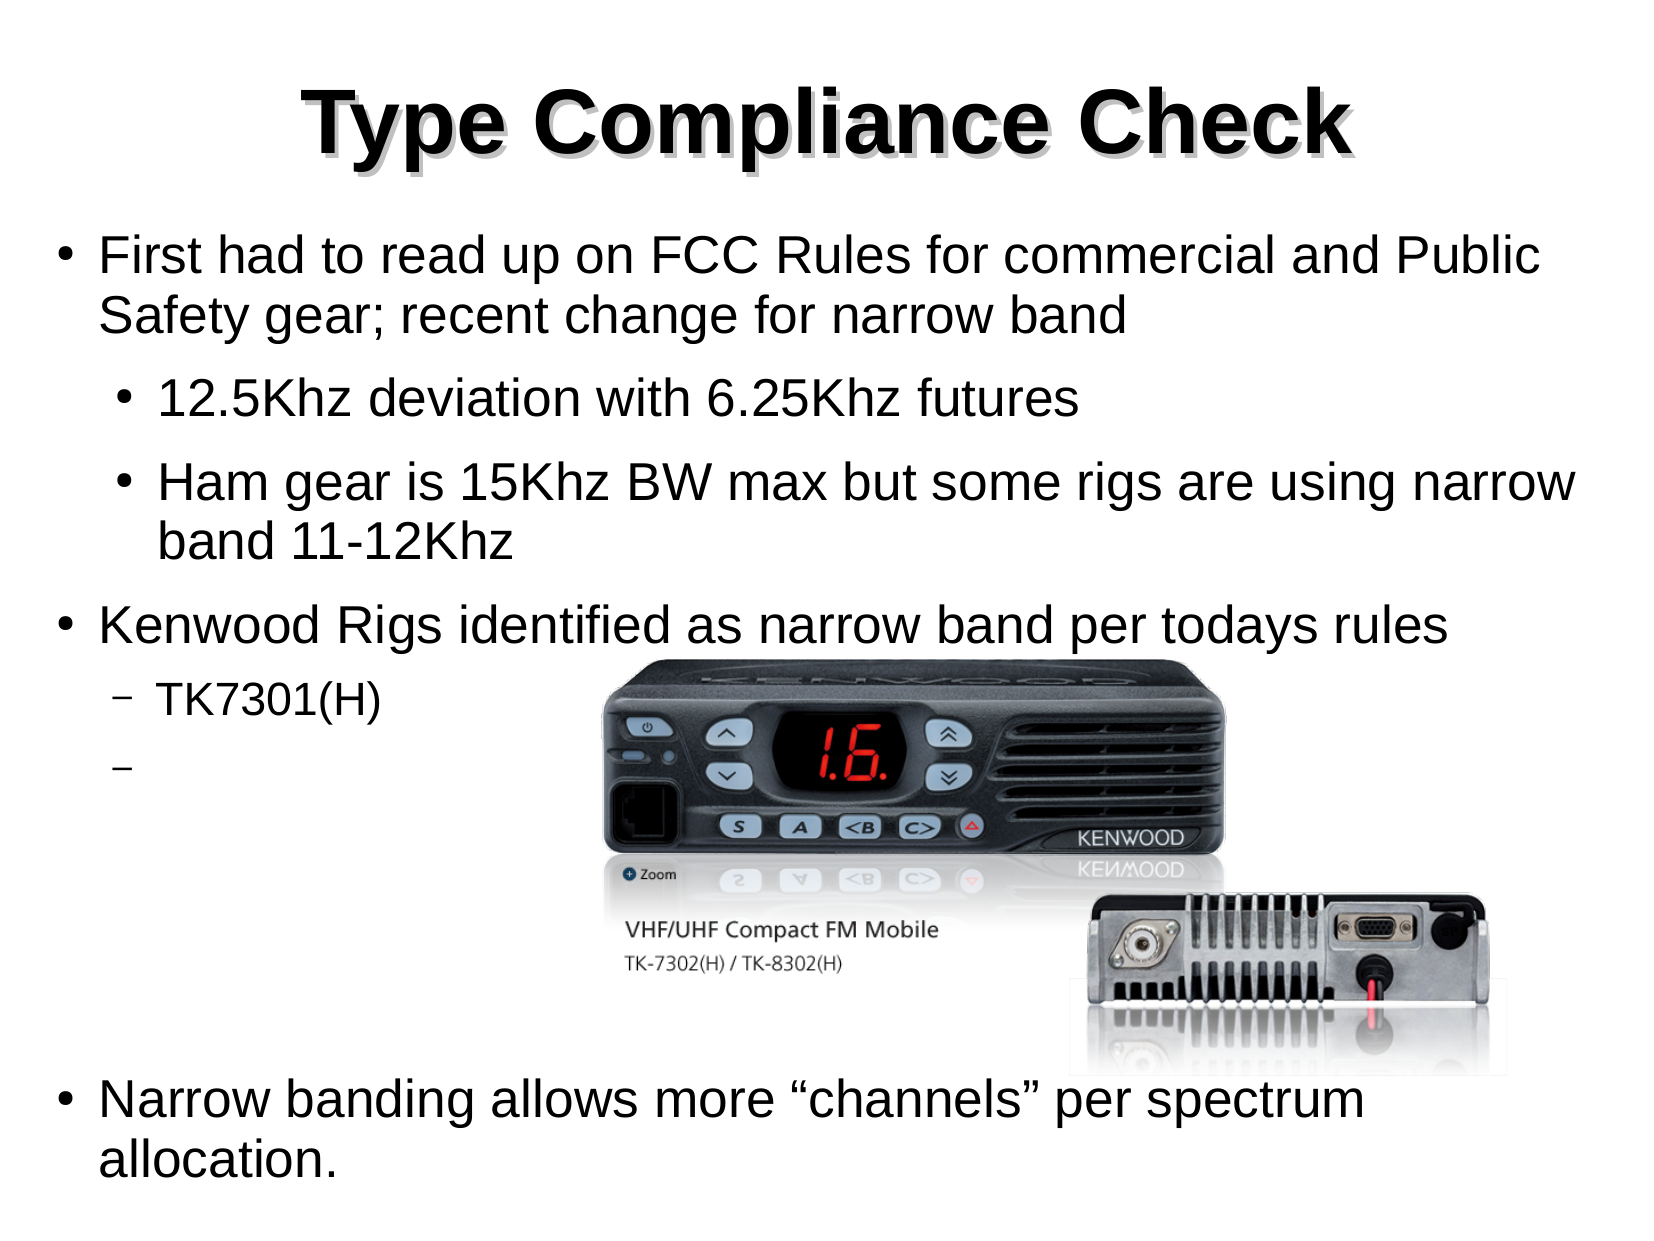

# Type Compliance Check
First had to read up on FCC Rules for commercial and Public Safety gear; recent change for narrow band
12.5Khz deviation with 6.25Khz futures
Ham gear is 15Khz BW max but some rigs are using narrow band 11-12Khz
Kenwood Rigs identified as narrow band per todays rules
TK7301(H)
Narrow banding allows more “channels” per spectrum allocation.